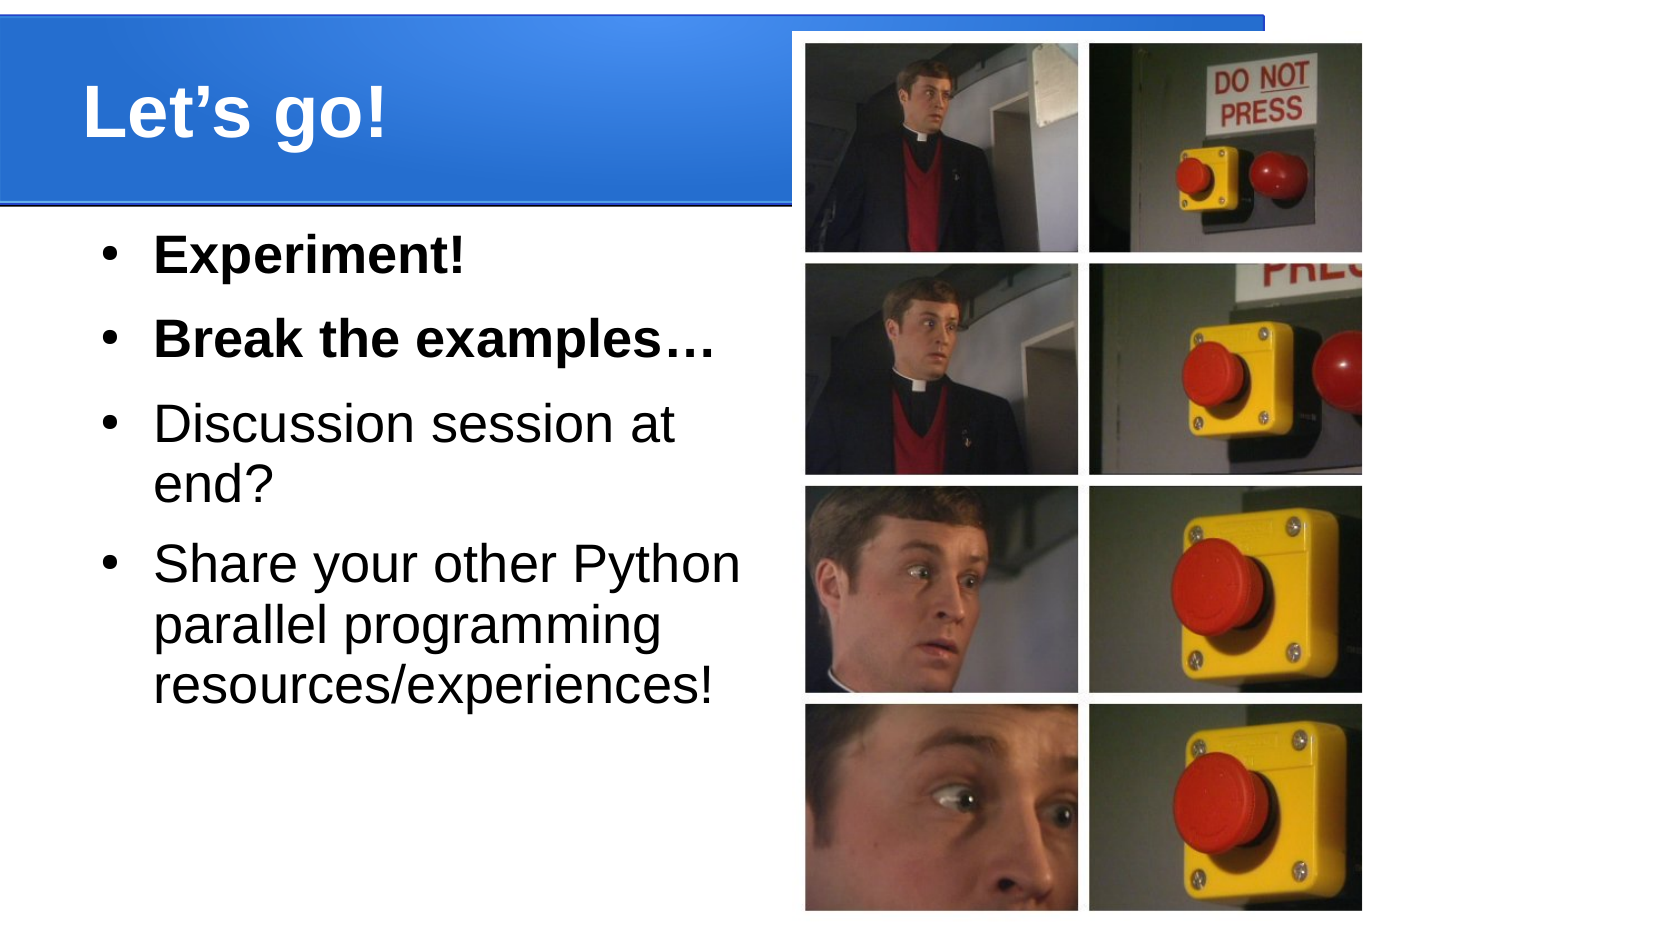

# Let’s go!
Experiment!
Break the examples…
Discussion session at end?
Share your other Python parallel programming resources/experiences!